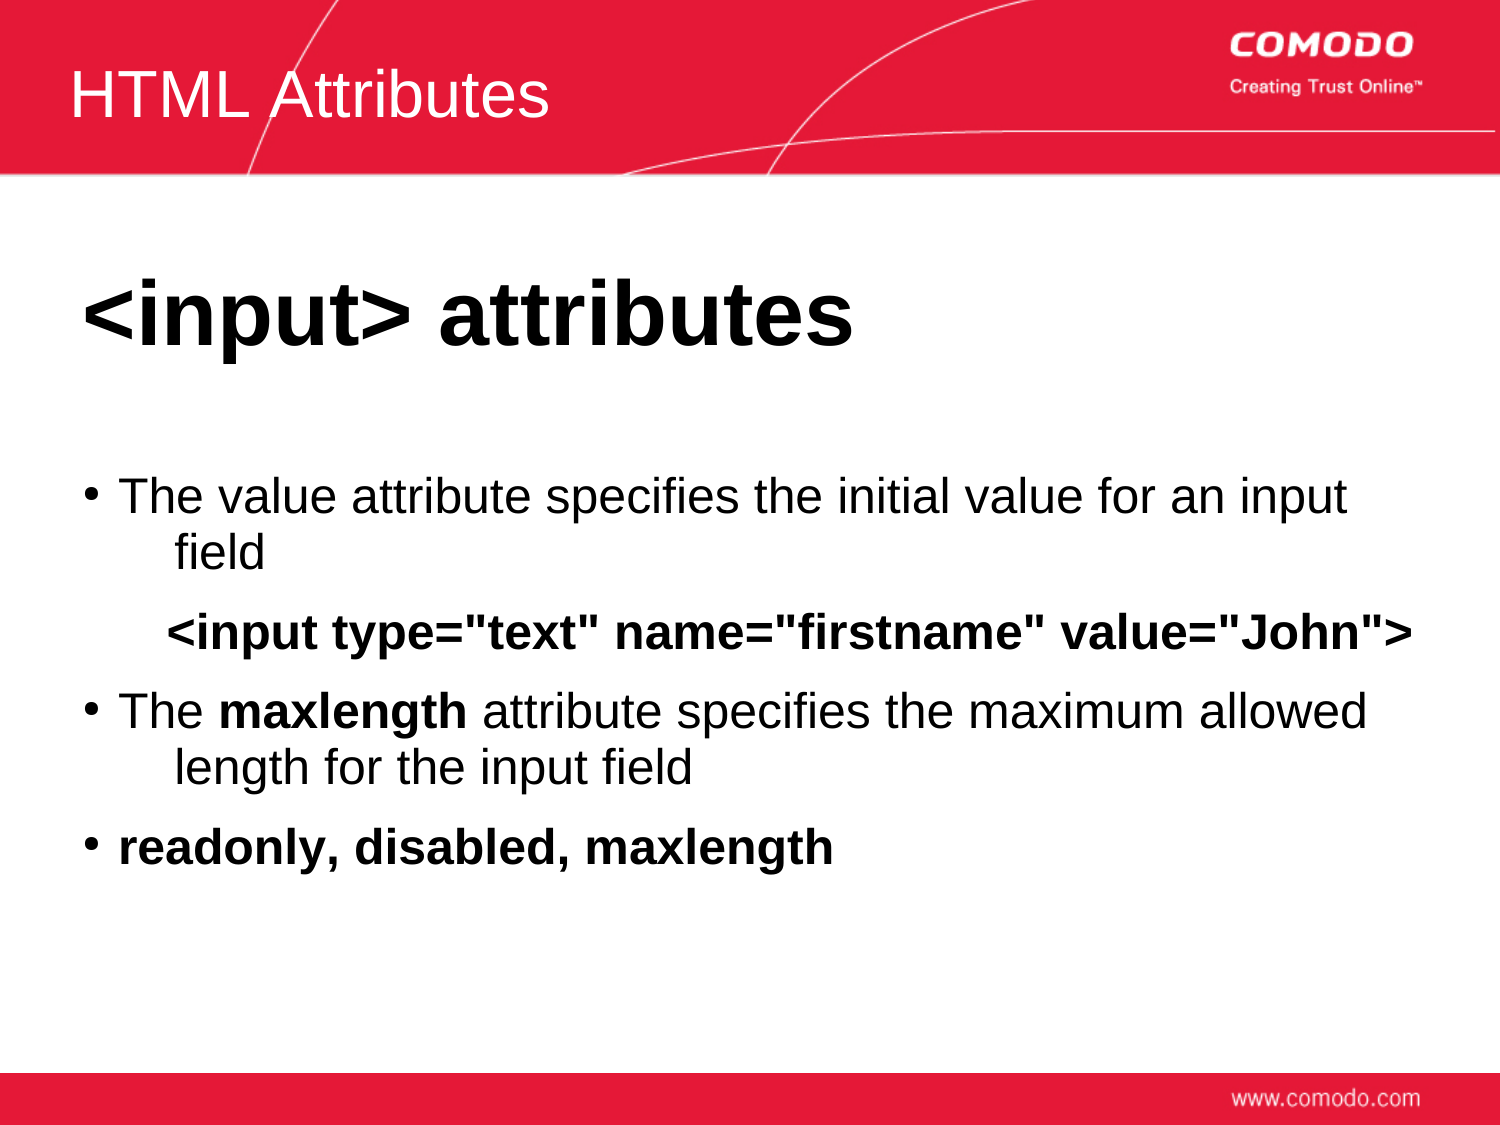

# HTML Attributes
<input> attributes
The value attribute specifies the initial value for an input field
 <input type="text" name="firstname" value="John">
The maxlength attribute specifies the maximum allowed length for the input field
readonly, disabled, maxlength